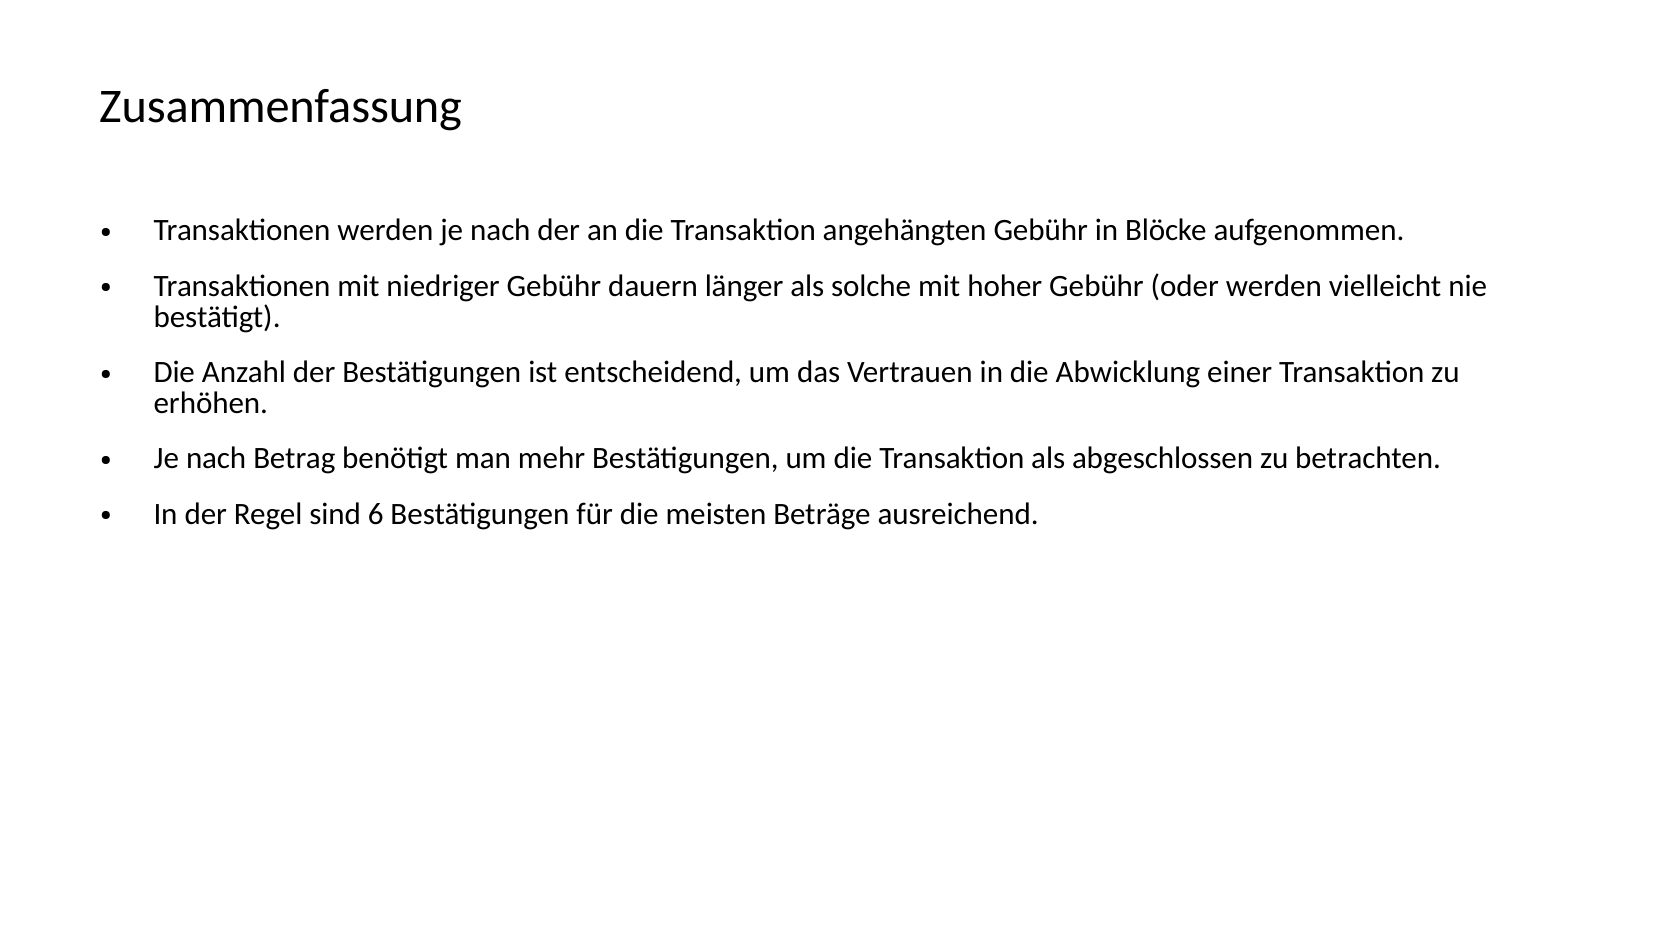

# Zusammenfassung
Transaktionen werden je nach der an die Transaktion angehängten Gebühr in Blöcke aufgenommen.
Transaktionen mit niedriger Gebühr dauern länger als solche mit hoher Gebühr (oder werden vielleicht nie bestätigt).
Die Anzahl der Bestätigungen ist entscheidend, um das Vertrauen in die Abwicklung einer Transaktion zu erhöhen.
Je nach Betrag benötigt man mehr Bestätigungen, um die Transaktion als abgeschlossen zu betrachten.
In der Regel sind 6 Bestätigungen für die meisten Beträge ausreichend.